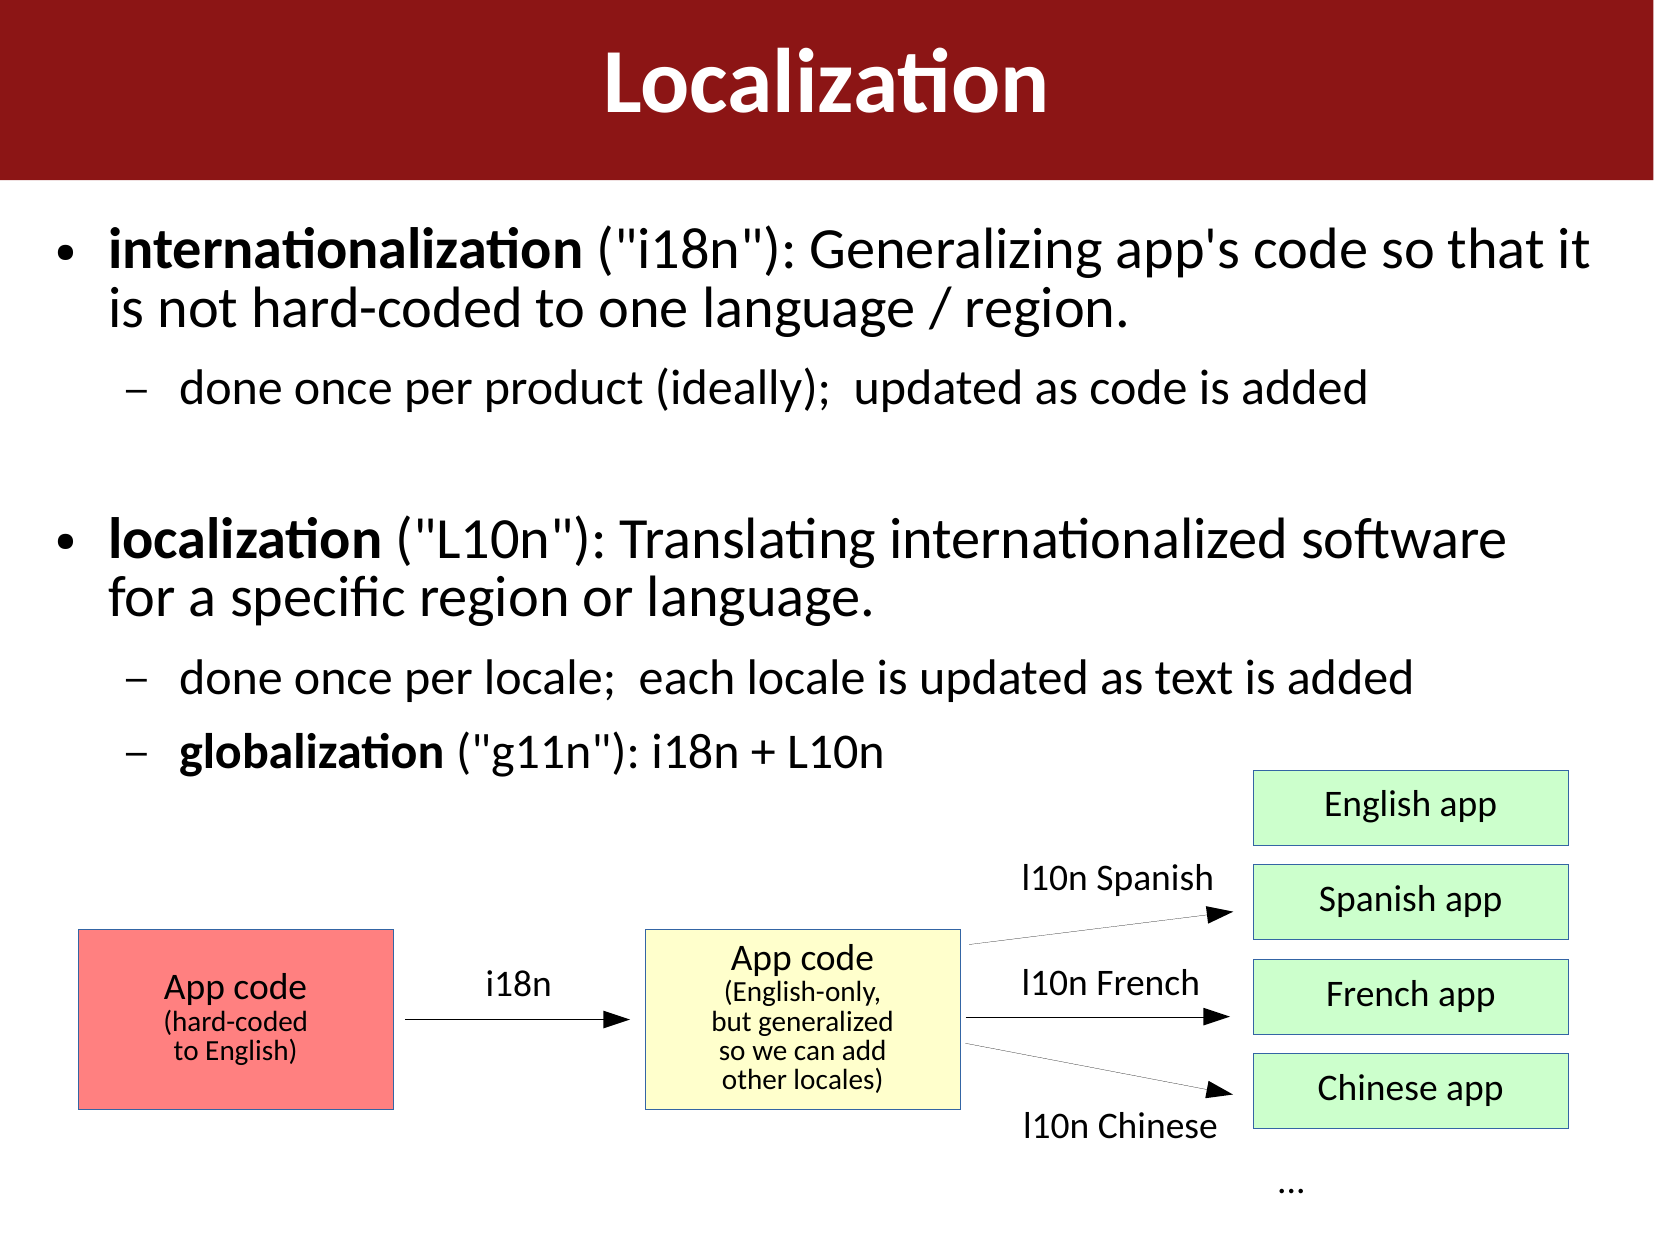

# Localization
internationalization ("i18n"): Generalizing app's code so that it is not hard-coded to one language / region.
done once per product (ideally); updated as code is added
localization ("L10n"): Translating internationalized software
for a specific region or language.
done once per locale; each locale is updated as text is added
globalization ("g11n"): i18n + L10n
English app
l10n Spanish
Spanish app
App code
(hard-coded
to English)
App code
(English-only,
but generalized
so we can add
other locales)
French app
l10n French
i18n
Chinese app
l10n Chinese
...